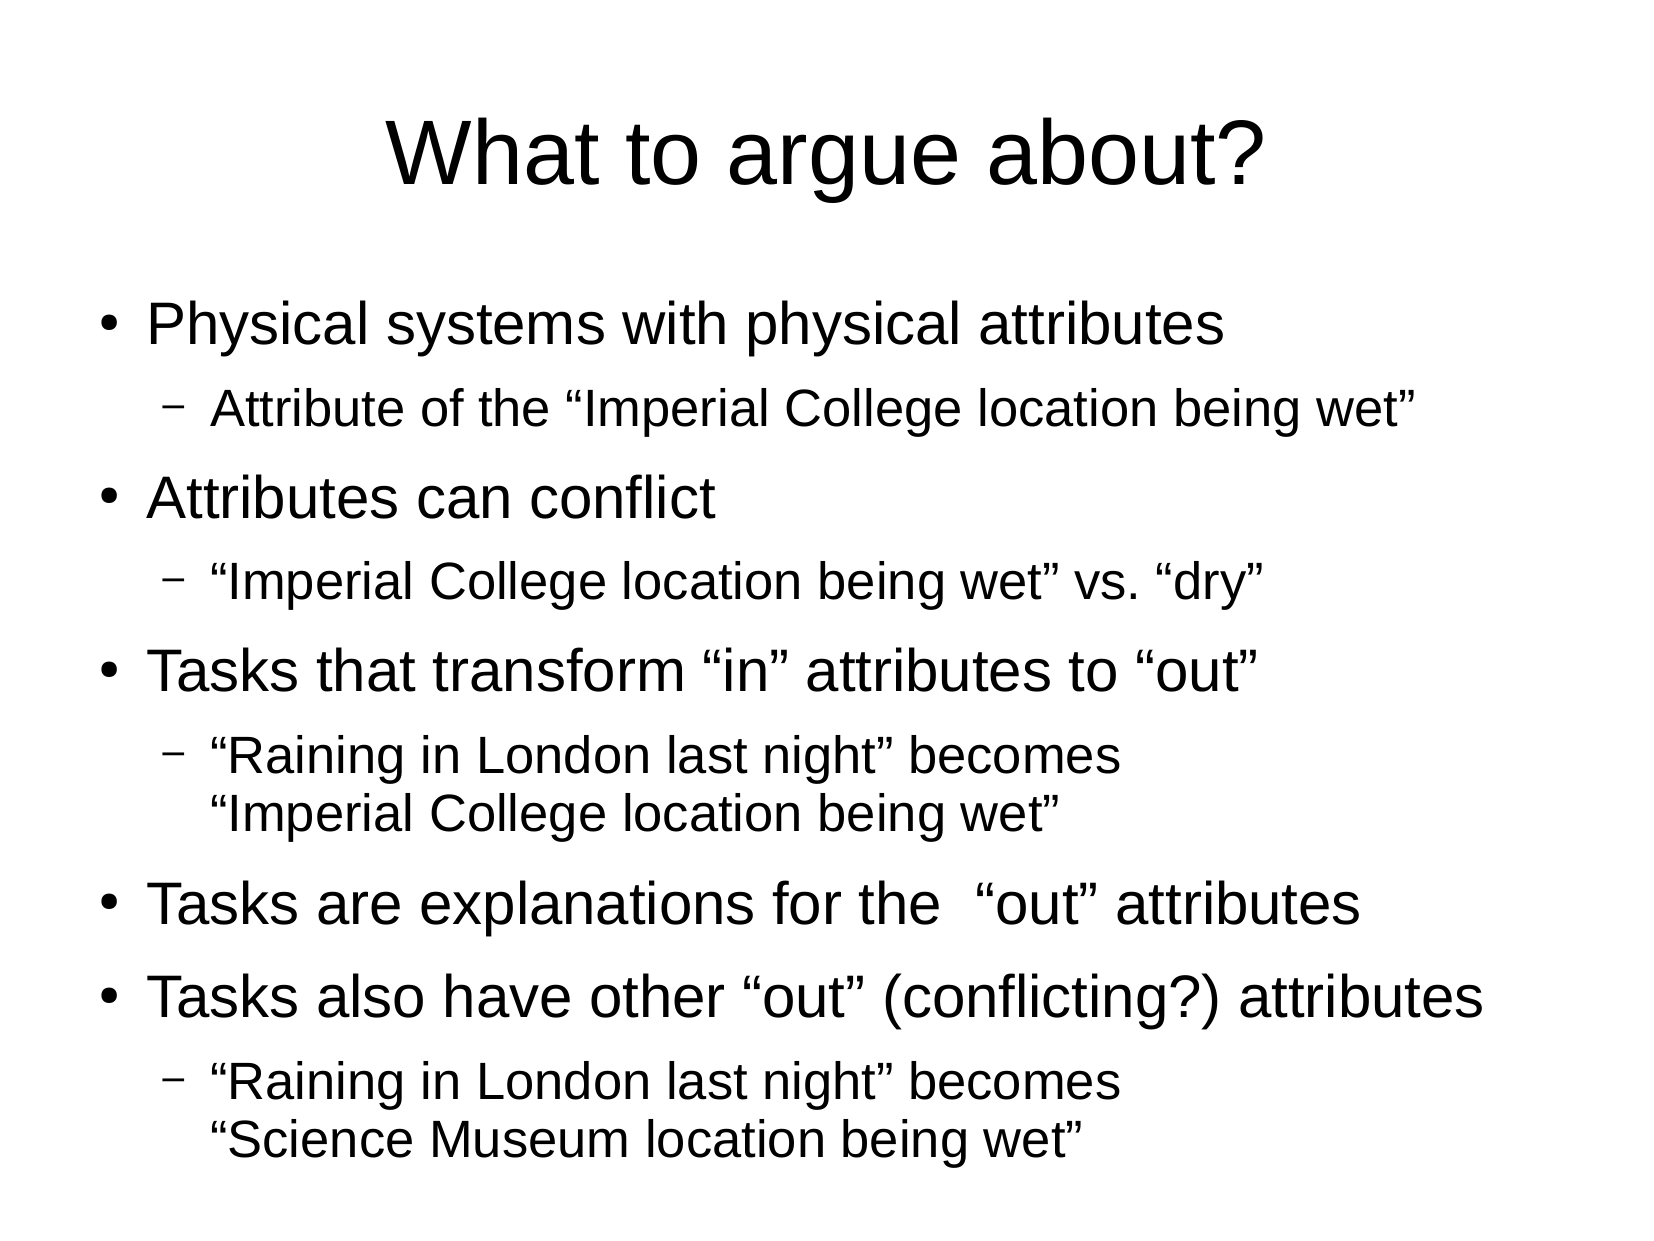

# What to argue about?
Physical systems with physical attributes
Attribute of the “Imperial College location being wet”
Attributes can conflict
“Imperial College location being wet” vs. “dry”
Tasks that transform “in” attributes to “out”
“Raining in London last night” becomes
“Imperial College location being wet”
Tasks are explanations for the “out” attributes
Tasks also have other “out” (conflicting?) attributes
“Raining in London last night” becomes
“Science Museum location being wet”